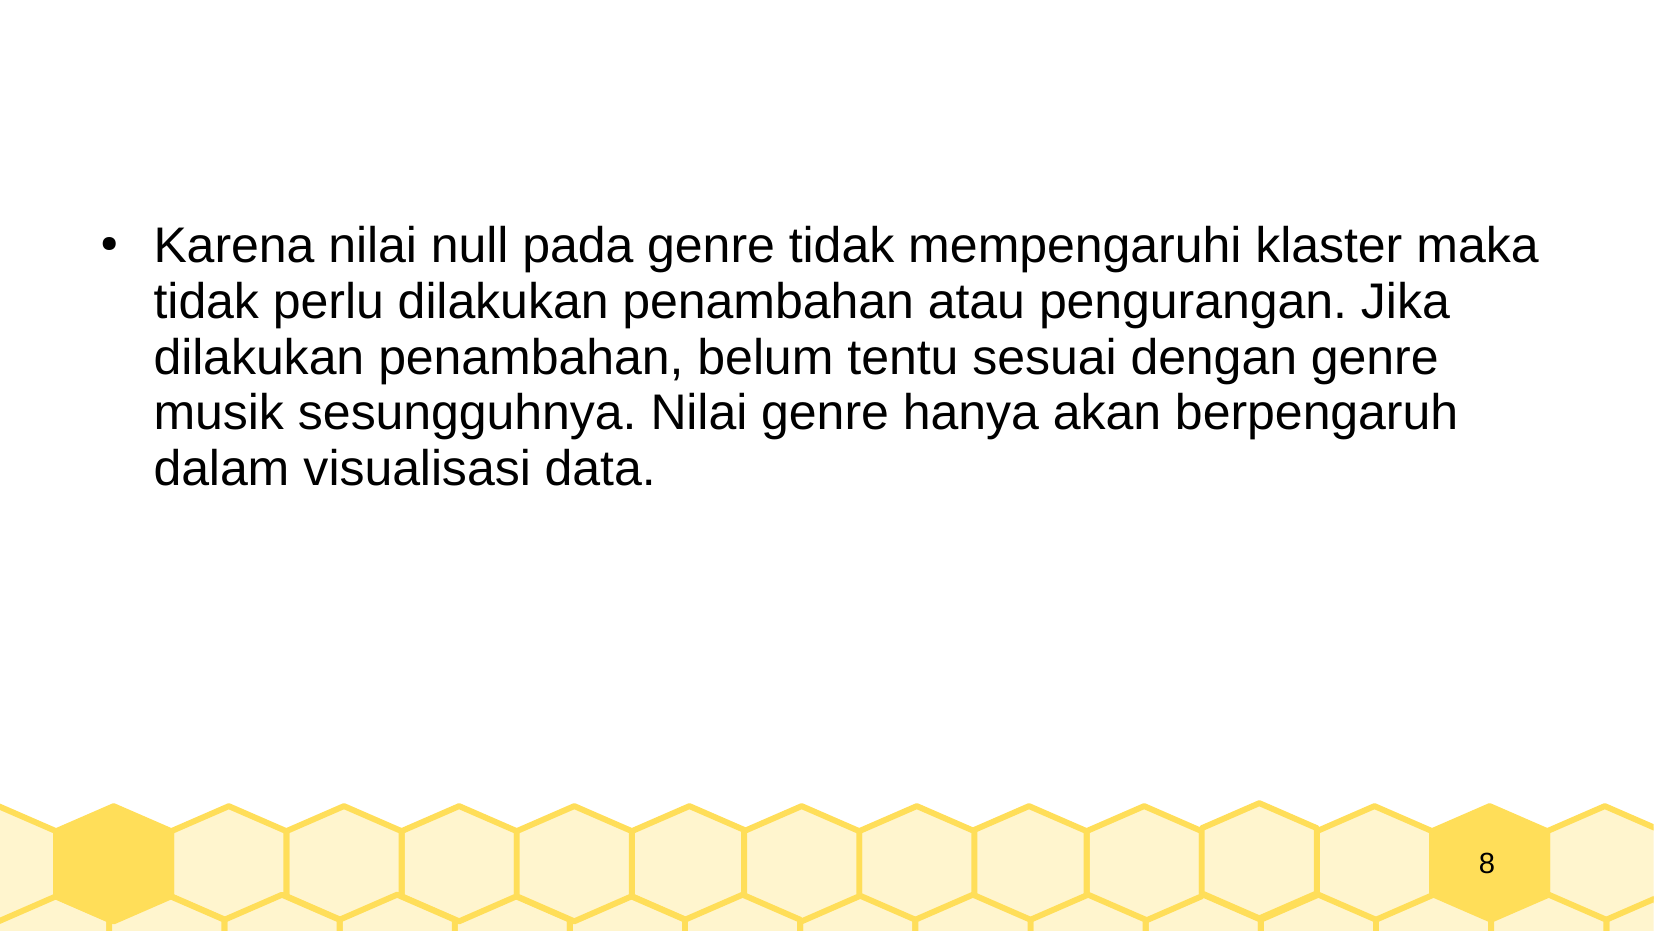

#
Karena nilai null pada genre tidak mempengaruhi klaster maka tidak perlu dilakukan penambahan atau pengurangan. Jika dilakukan penambahan, belum tentu sesuai dengan genre musik sesungguhnya. Nilai genre hanya akan berpengaruh dalam visualisasi data.